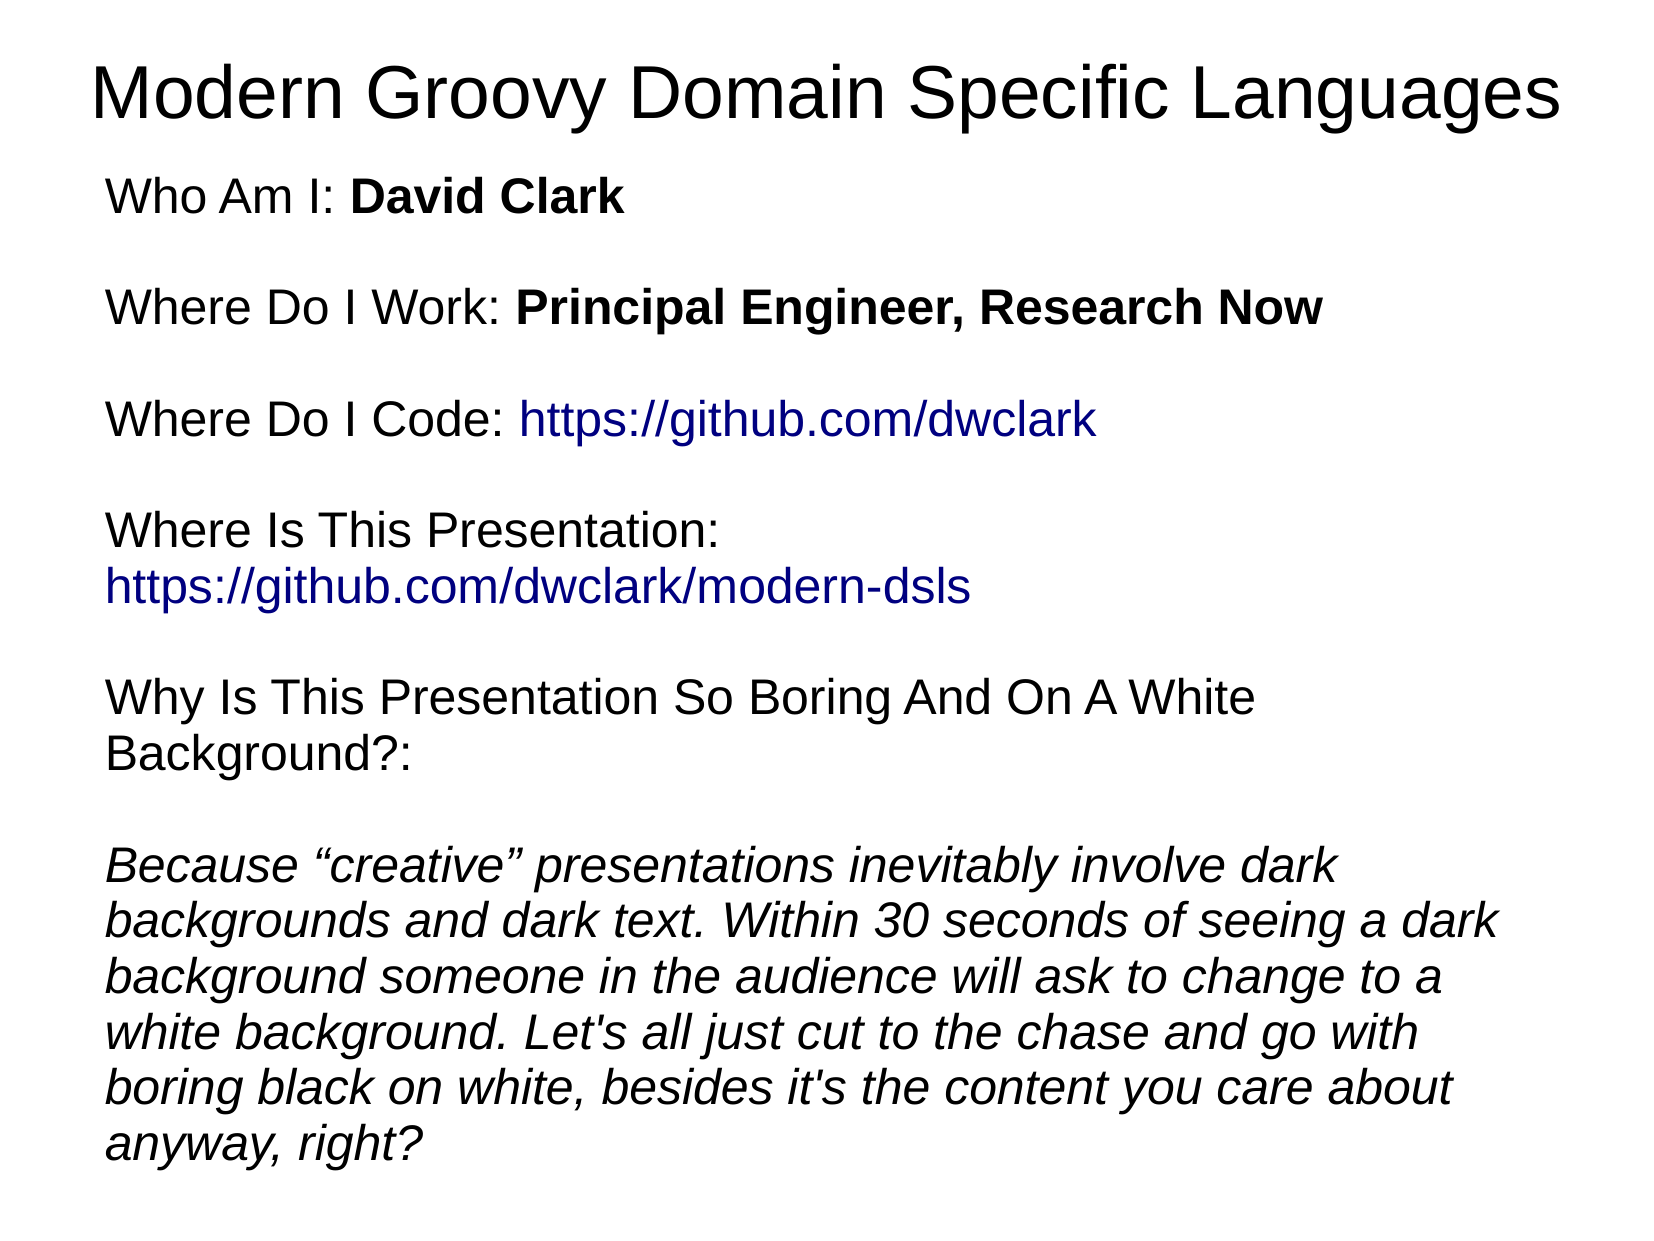

# Modern Groovy Domain Specific Languages
Who Am I: David Clark
Where Do I Work: Principal Engineer, Research Now
Where Do I Code: https://github.com/dwclark
Where Is This Presentation: https://github.com/dwclark/modern-dsls
Why Is This Presentation So Boring And On A White Background?:
Because “creative” presentations inevitably involve dark backgrounds and dark text. Within 30 seconds of seeing a dark background someone in the audience will ask to change to a white background. Let's all just cut to the chase and go with boring black on white, besides it's the content you care about anyway, right?